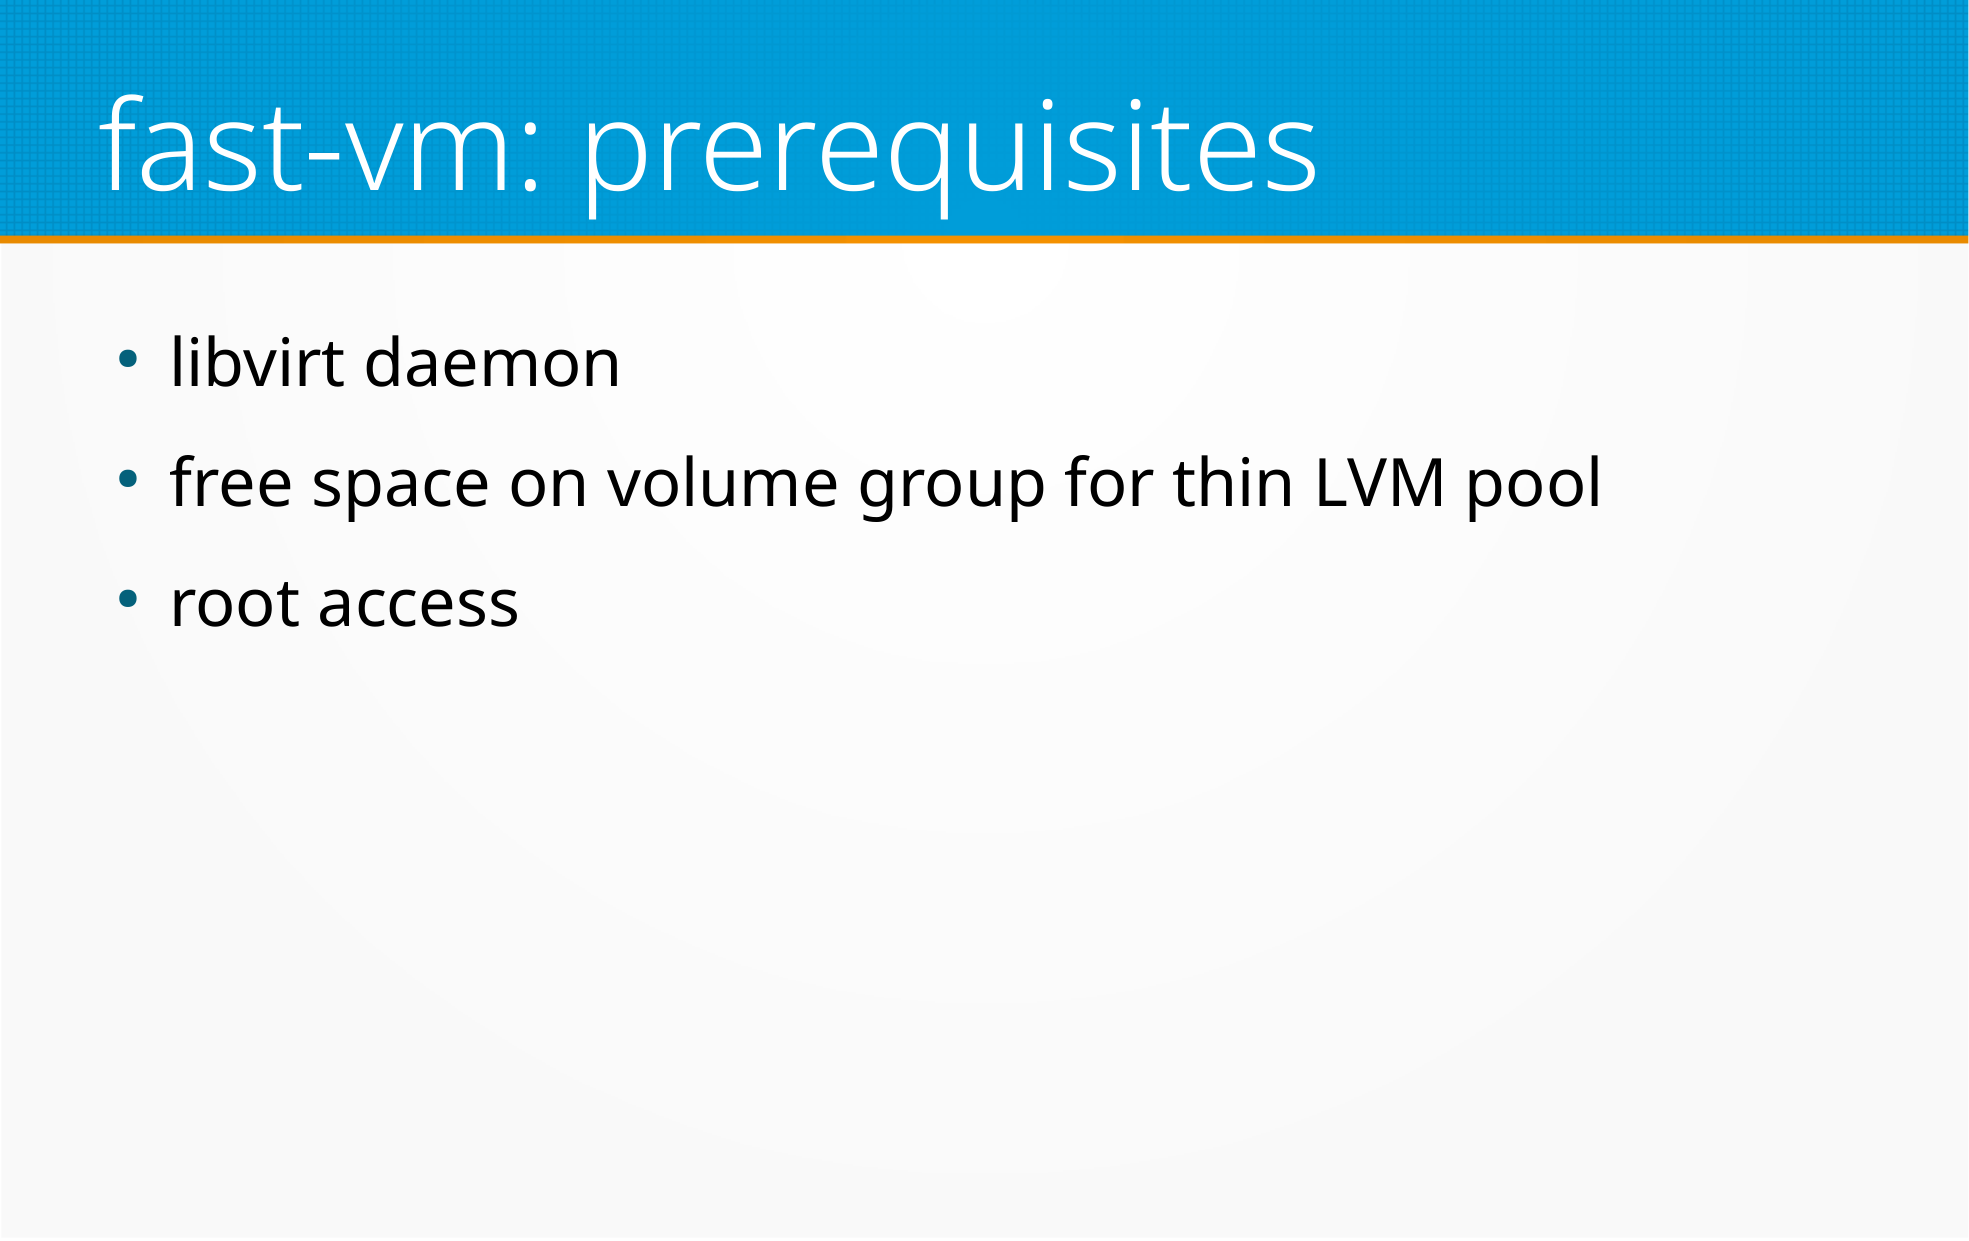

# fast-vm: prerequisites
libvirt daemon
free space on volume group for thin LVM pool
root access